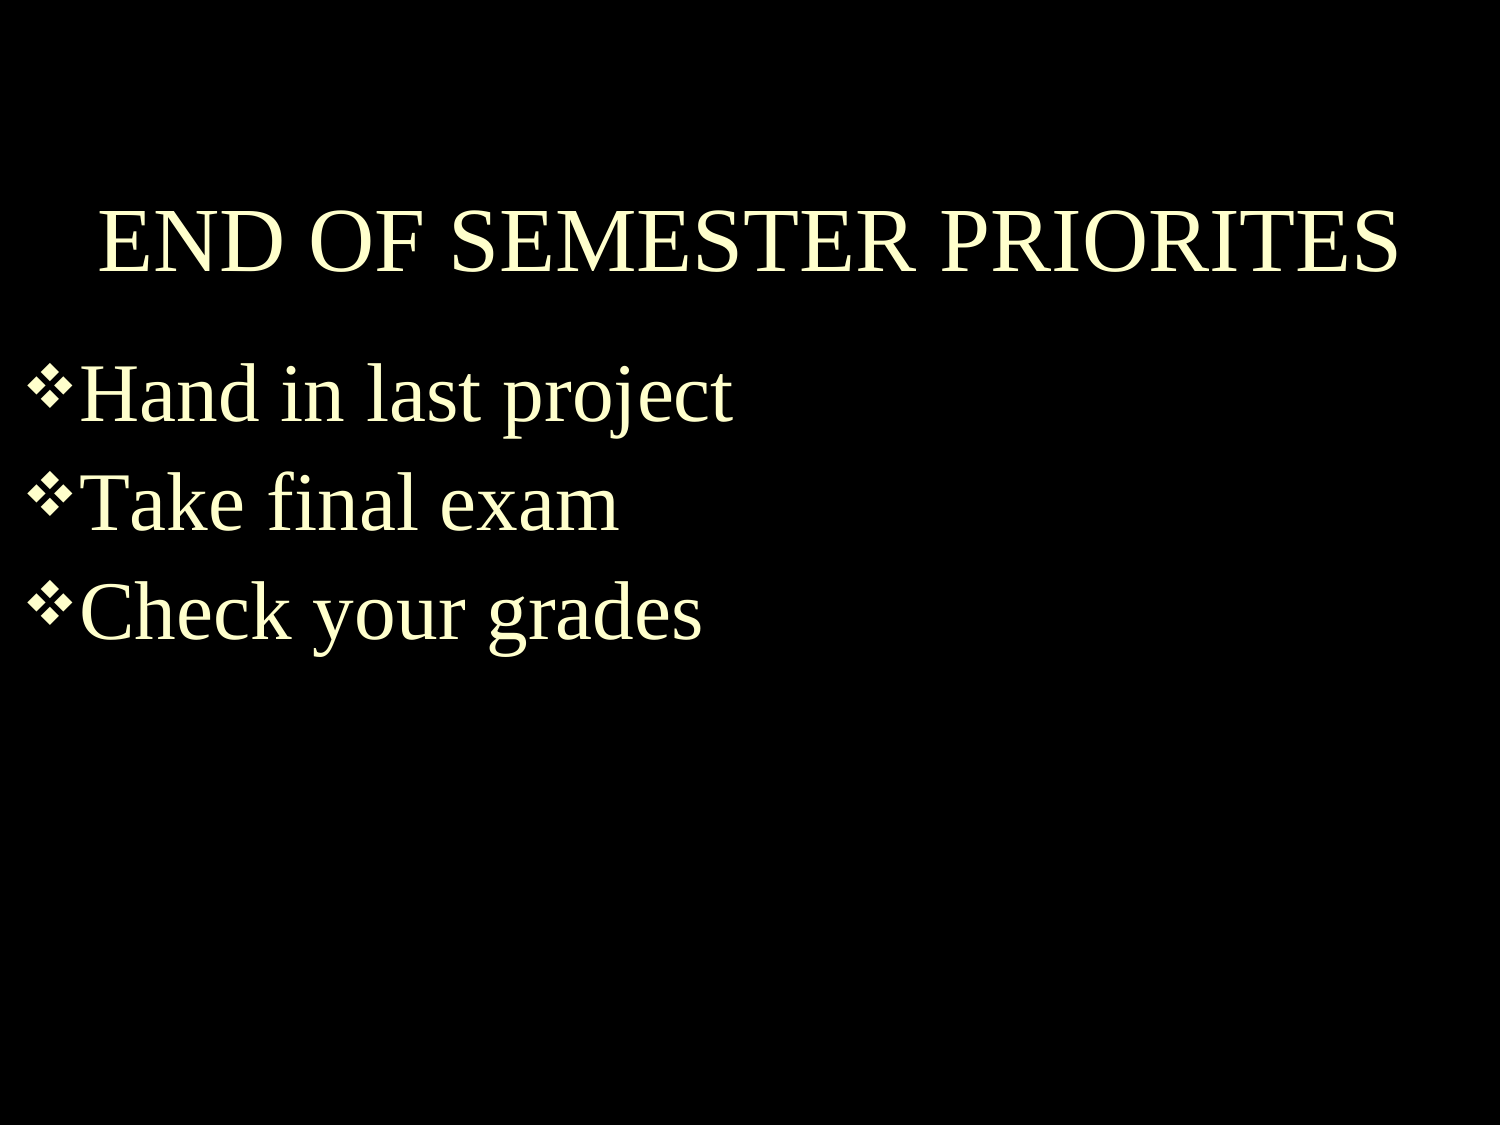

# END OF SEMESTER PRIORITES
Hand in last project
Take final exam
Check your grades